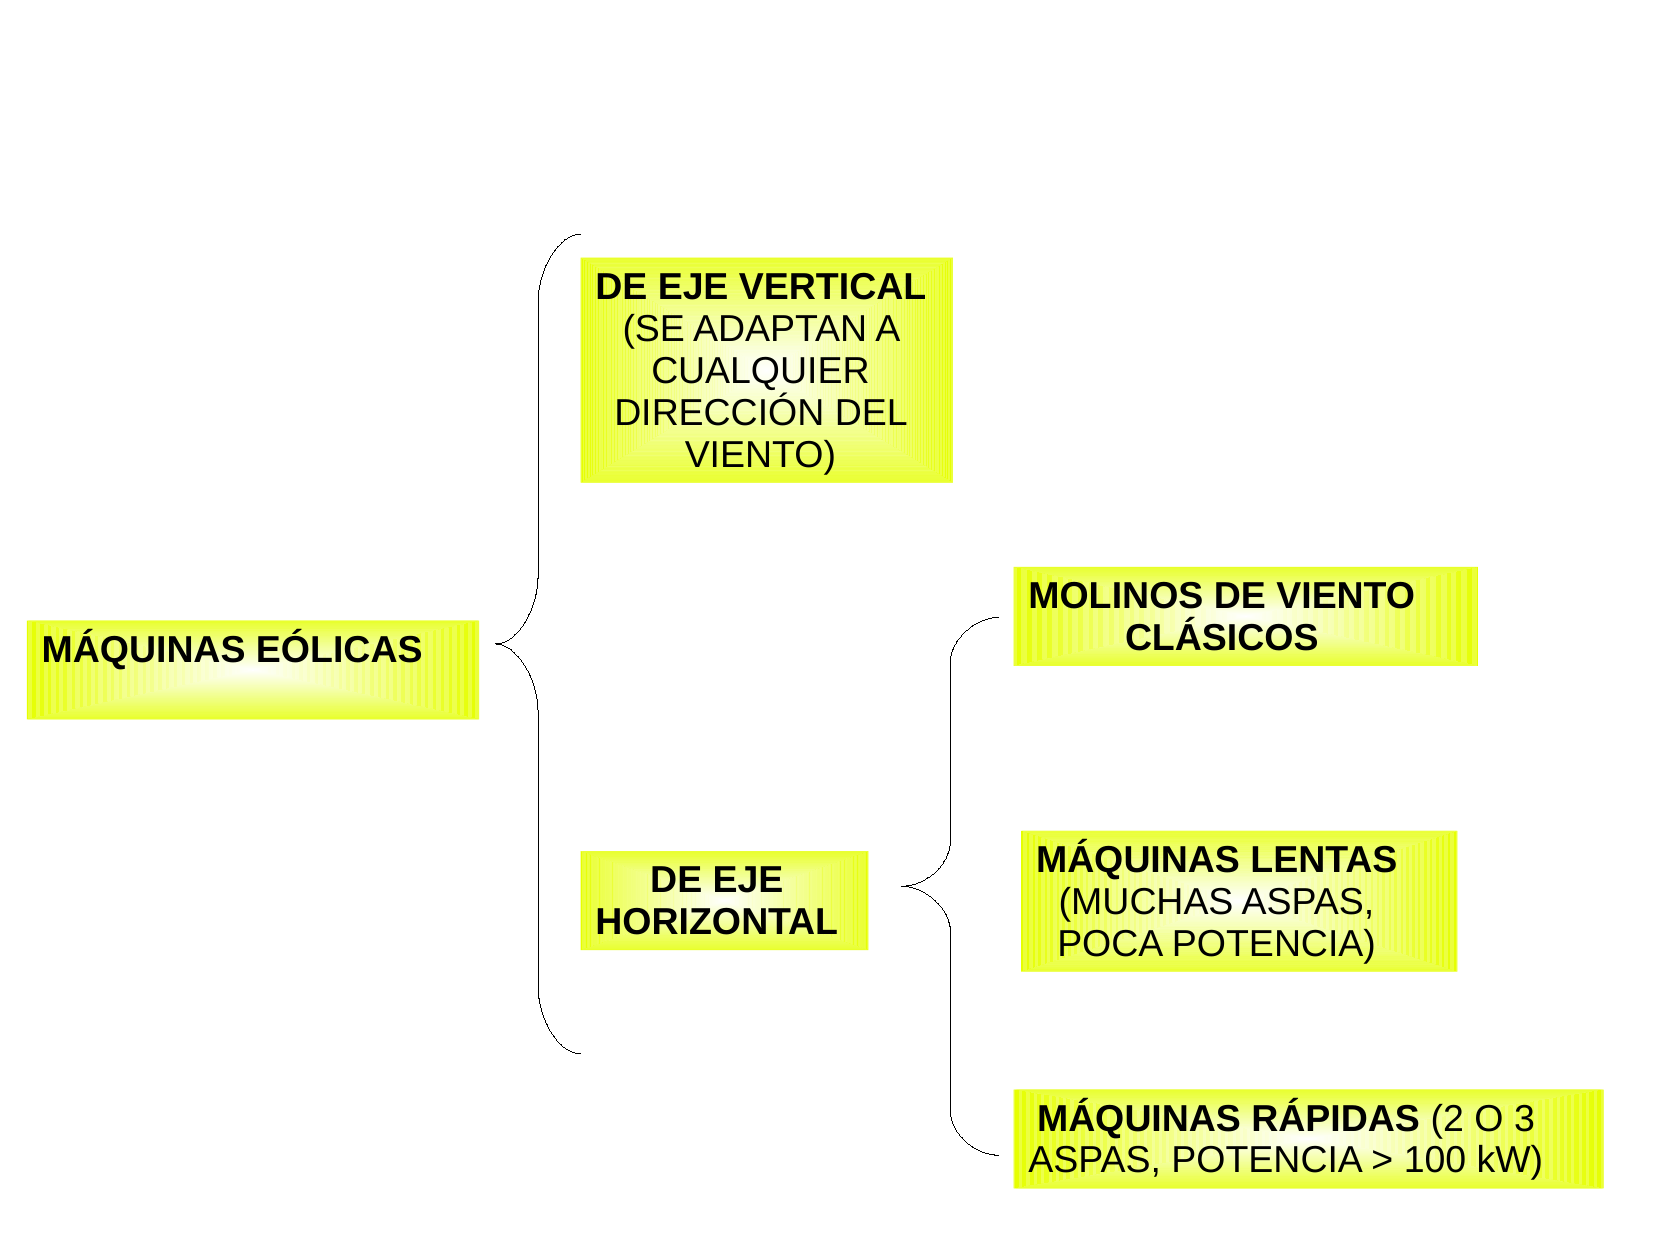

DE EJE VERTICAL (SE ADAPTAN A CUALQUIER DIRECCIÓN DEL VIENTO)
MOLINOS DE VIENTO CLÁSICOS
MÁQUINAS EÓLICAS
MÁQUINAS LENTAS (MUCHAS ASPAS, POCA POTENCIA)
DE EJE HORIZONTAL
MÁQUINAS RÁPIDAS (2 O 3 ASPAS, POTENCIA > 100 kW)